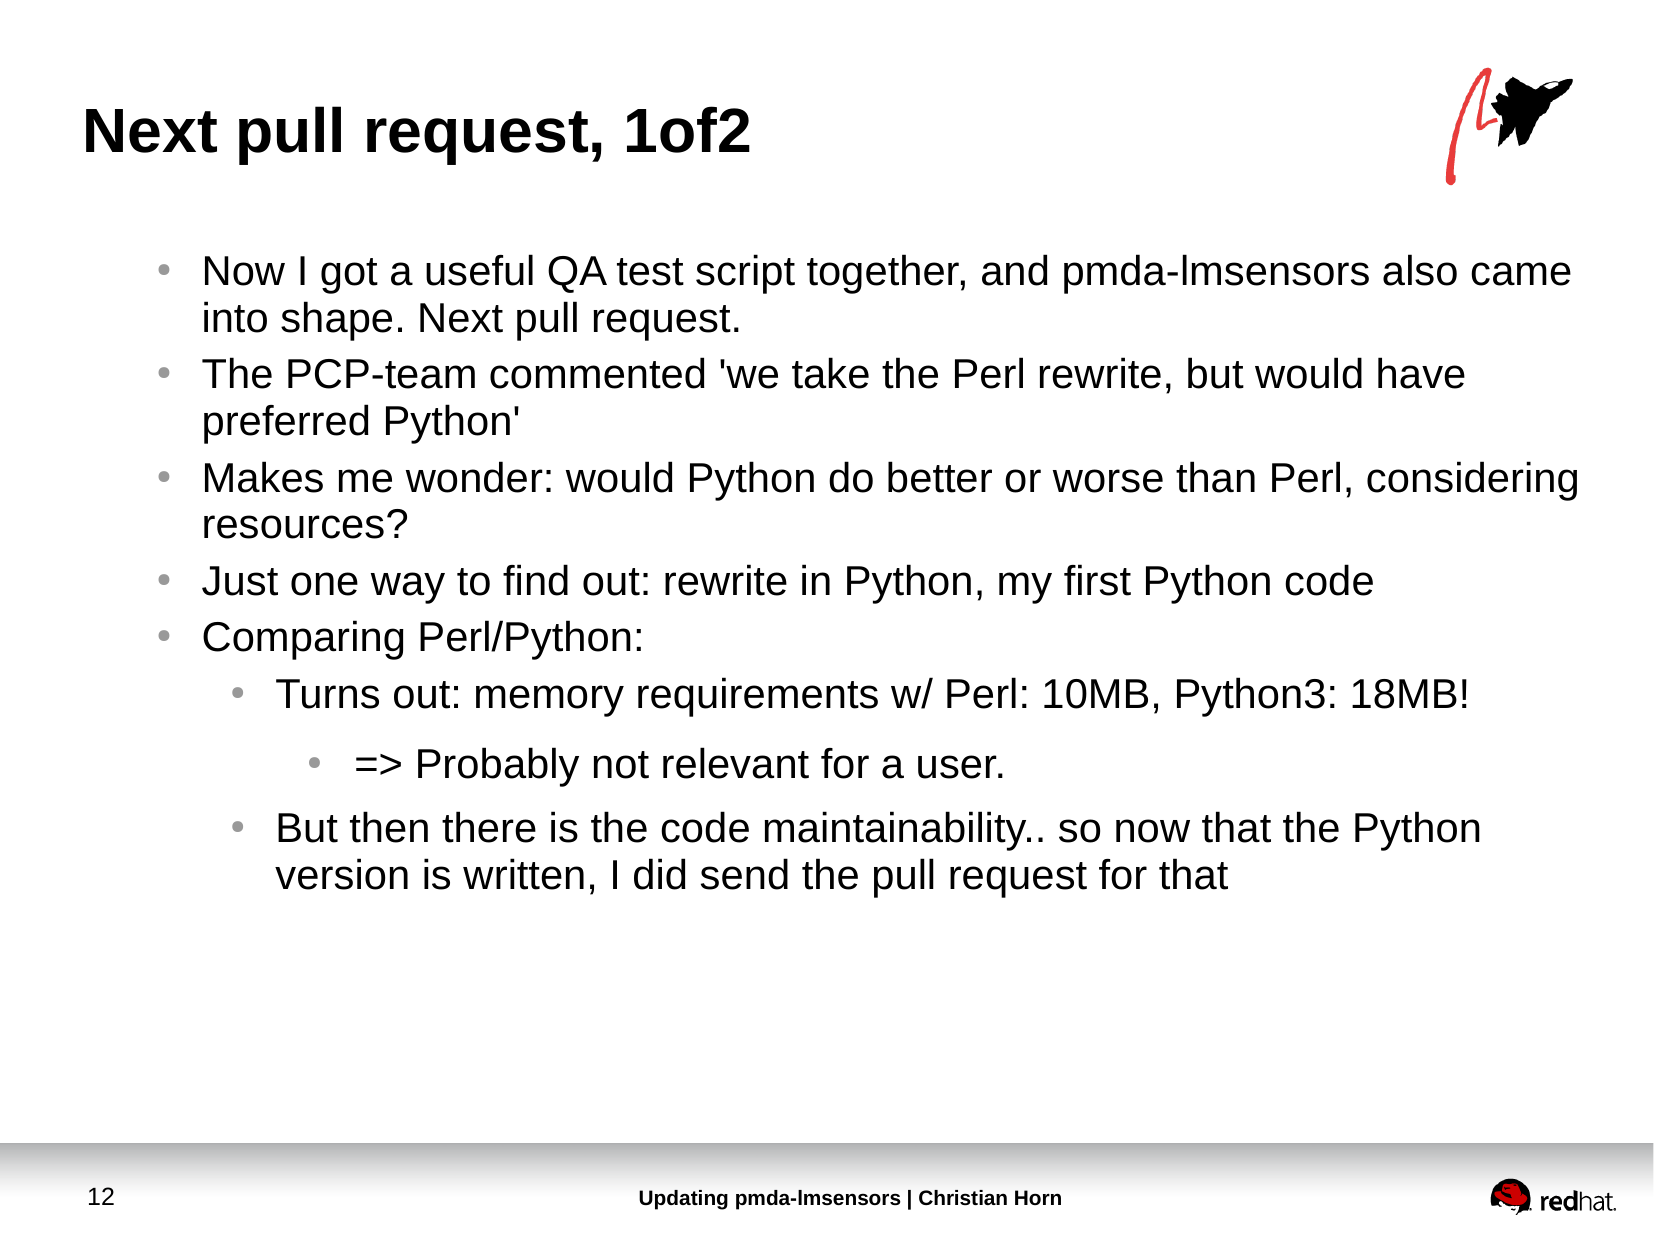

# Next pull request, 1of2
Now I got a useful QA test script together, and pmda-lmsensors also came into shape. Next pull request.
The PCP-team commented 'we take the Perl rewrite, but would have preferred Python'
Makes me wonder: would Python do better or worse than Perl, considering resources?
Just one way to find out: rewrite in Python, my first Python code
Comparing Perl/Python:
Turns out: memory requirements w/ Perl: 10MB, Python3: 18MB!
=> Probably not relevant for a user.
But then there is the code maintainability.. so now that the Python version is written, I did send the pull request for that